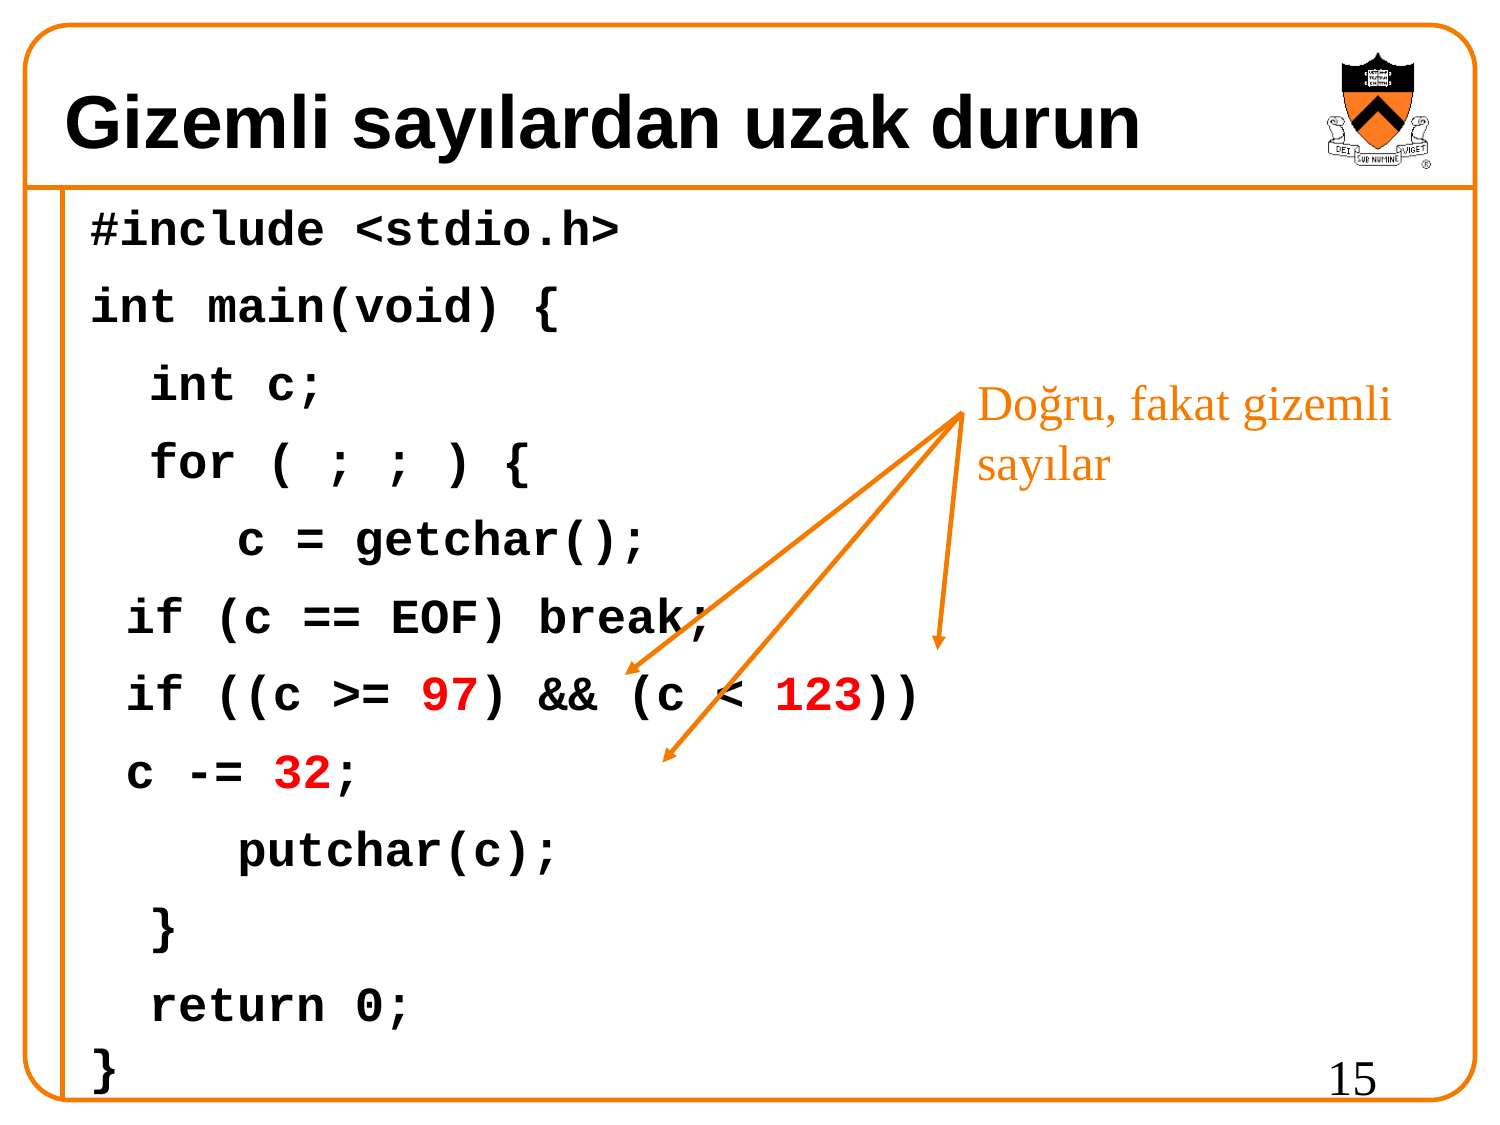

Gizemli sayılardan uzak durun
# #include <stdio.h>
int main(void) {
 int c;
 for ( ; ; ) {
 	c = getchar();
		if (c == EOF) break;
		if ((c >= 97) && (c < 123))
			c -= 32;
 putchar(c);
 }
 return 0;
}
Doğru, fakat gizemli sayılar
15